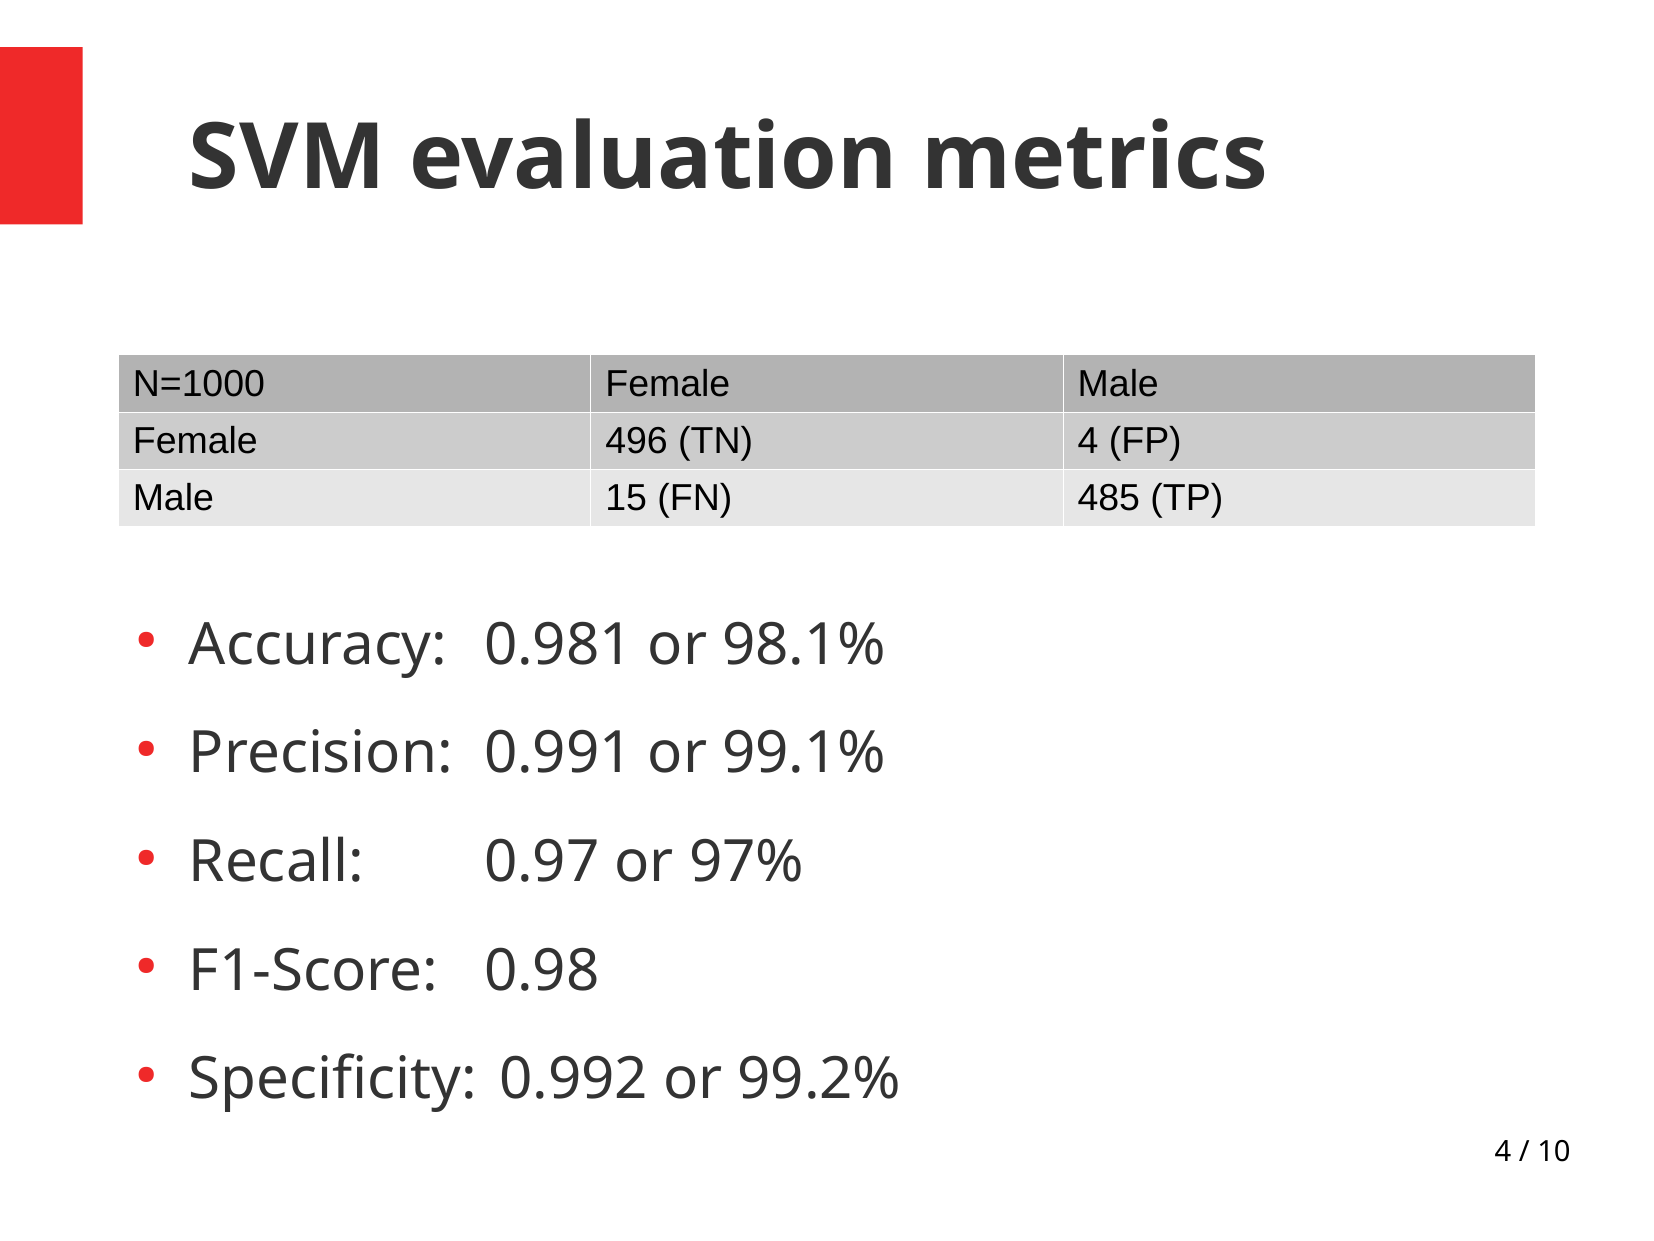

# SVM evaluation metrics
| N=1000 | Female | Male |
| --- | --- | --- |
| Female | 496 (TN) | 4 (FP) |
| Male | 15 (FN) | 485 (TP) |
Accuracy:	0.981 or 98.1%
Precision:	0.991 or 99.1%
Recall:		0.97 or 97%
F1-Score:	0.98
Specificity:	 0.992 or 99.2%
4